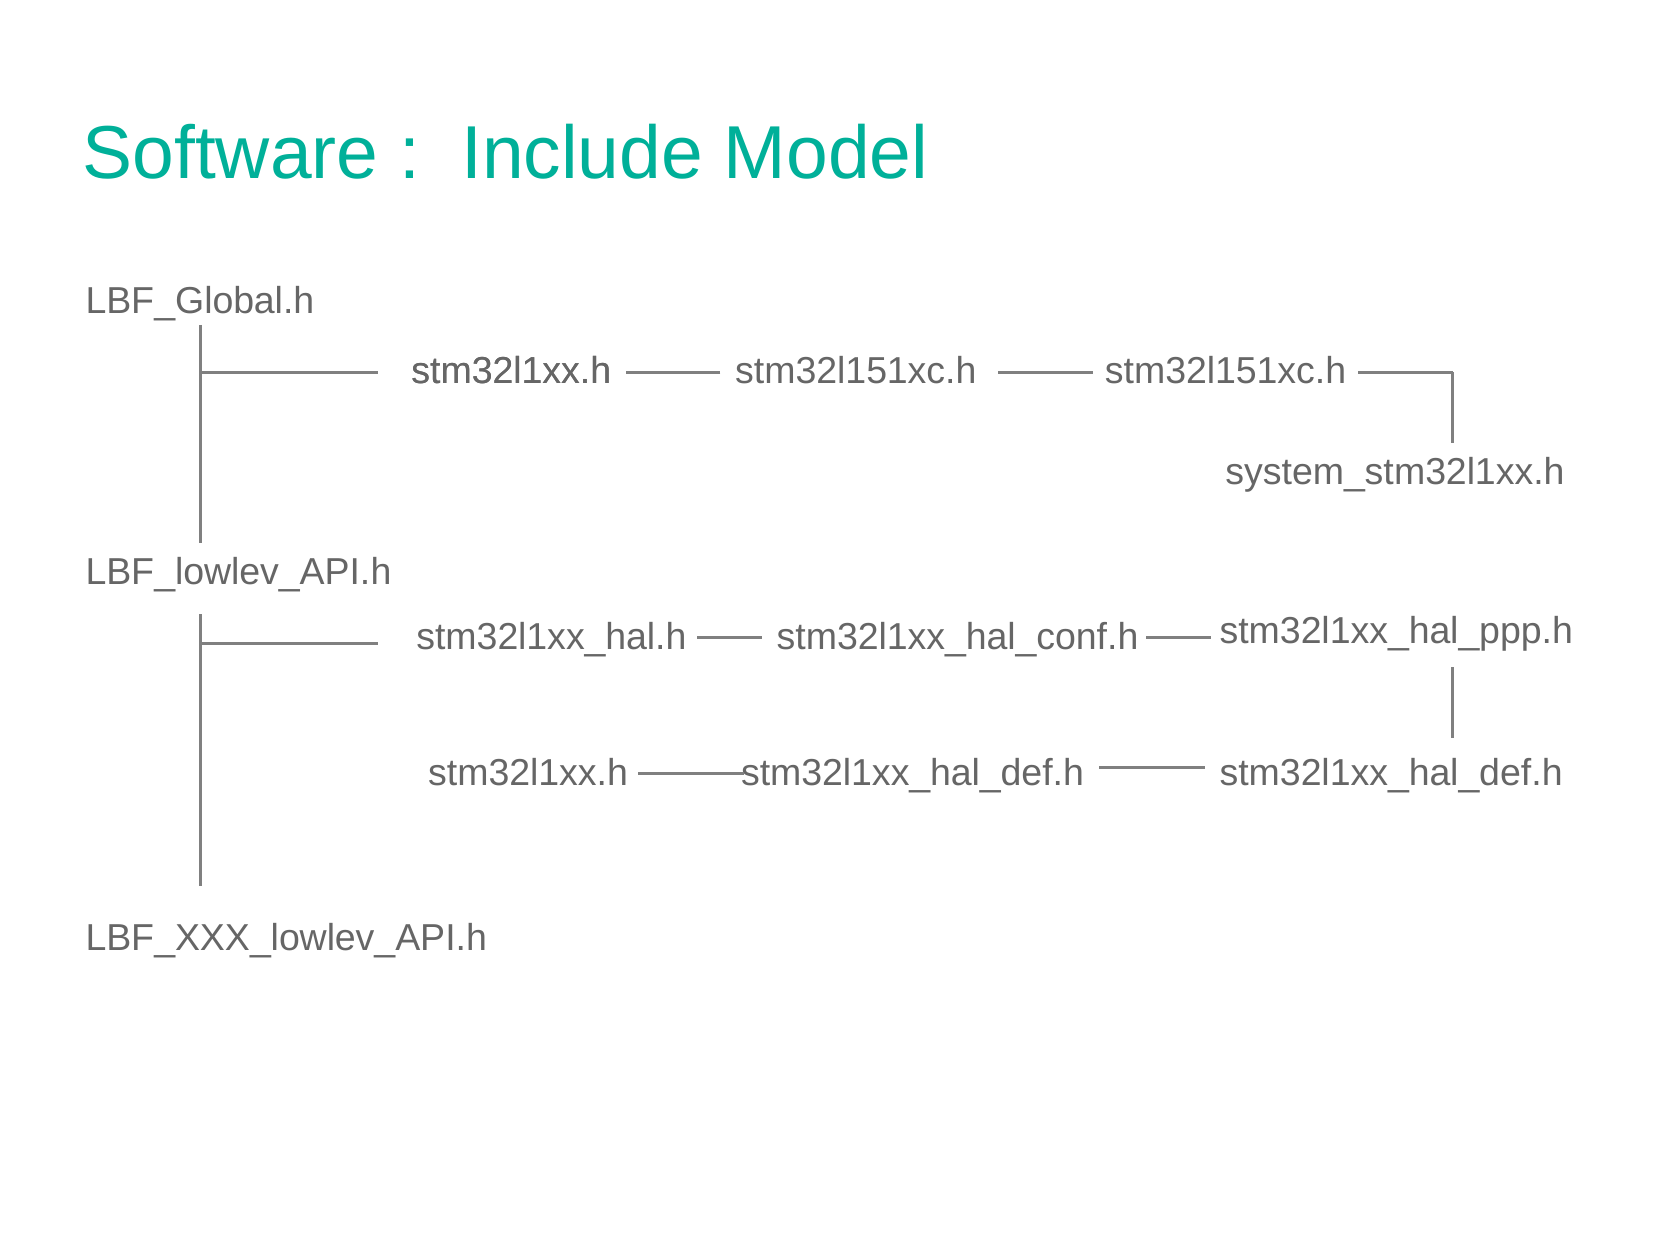

# Software : Include Model
LBF_Global.h
stm32l151xc.h
stm32l1xx.h
stm32l1xx.h
stm32l151xc.h
system_stm32l1xx.h
LBF_lowlev_API.h
stm32l1xx_hal_ppp.h
stm32l1xx_hal.h
stm32l1xx_hal_conf.h
stm32l1xx.h
stm32l1xx_hal_def.h
stm32l1xx_hal_def.h
LBF_XXX_lowlev_API.h